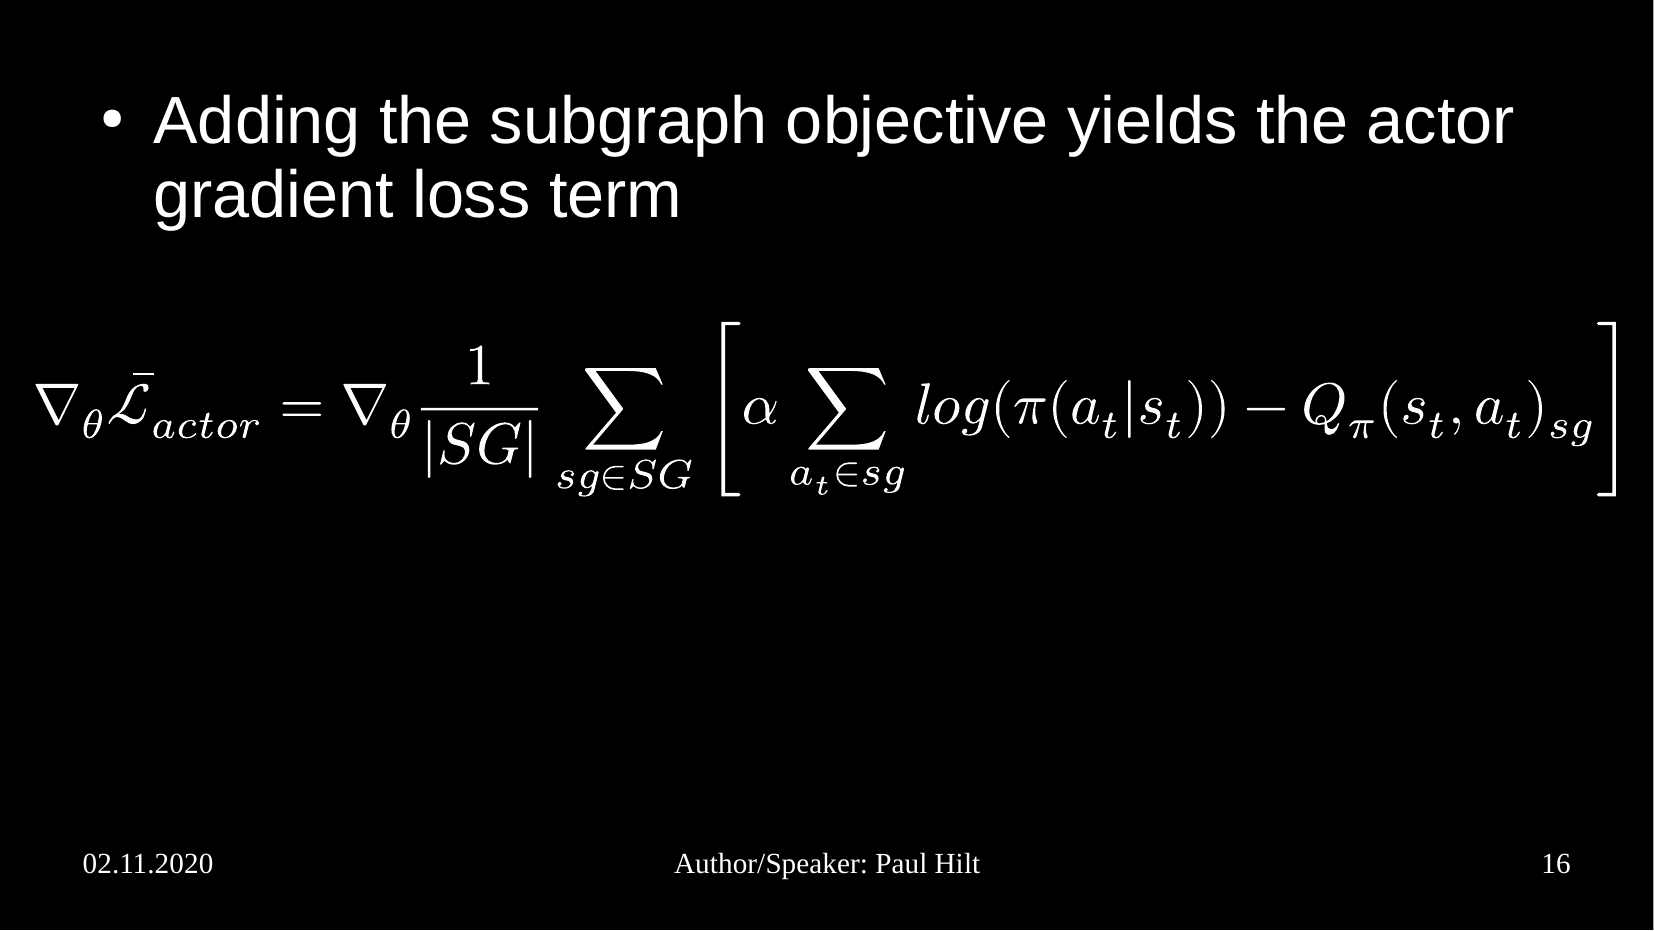

# Adding the subgraph objective yields the actor gradient loss term
16